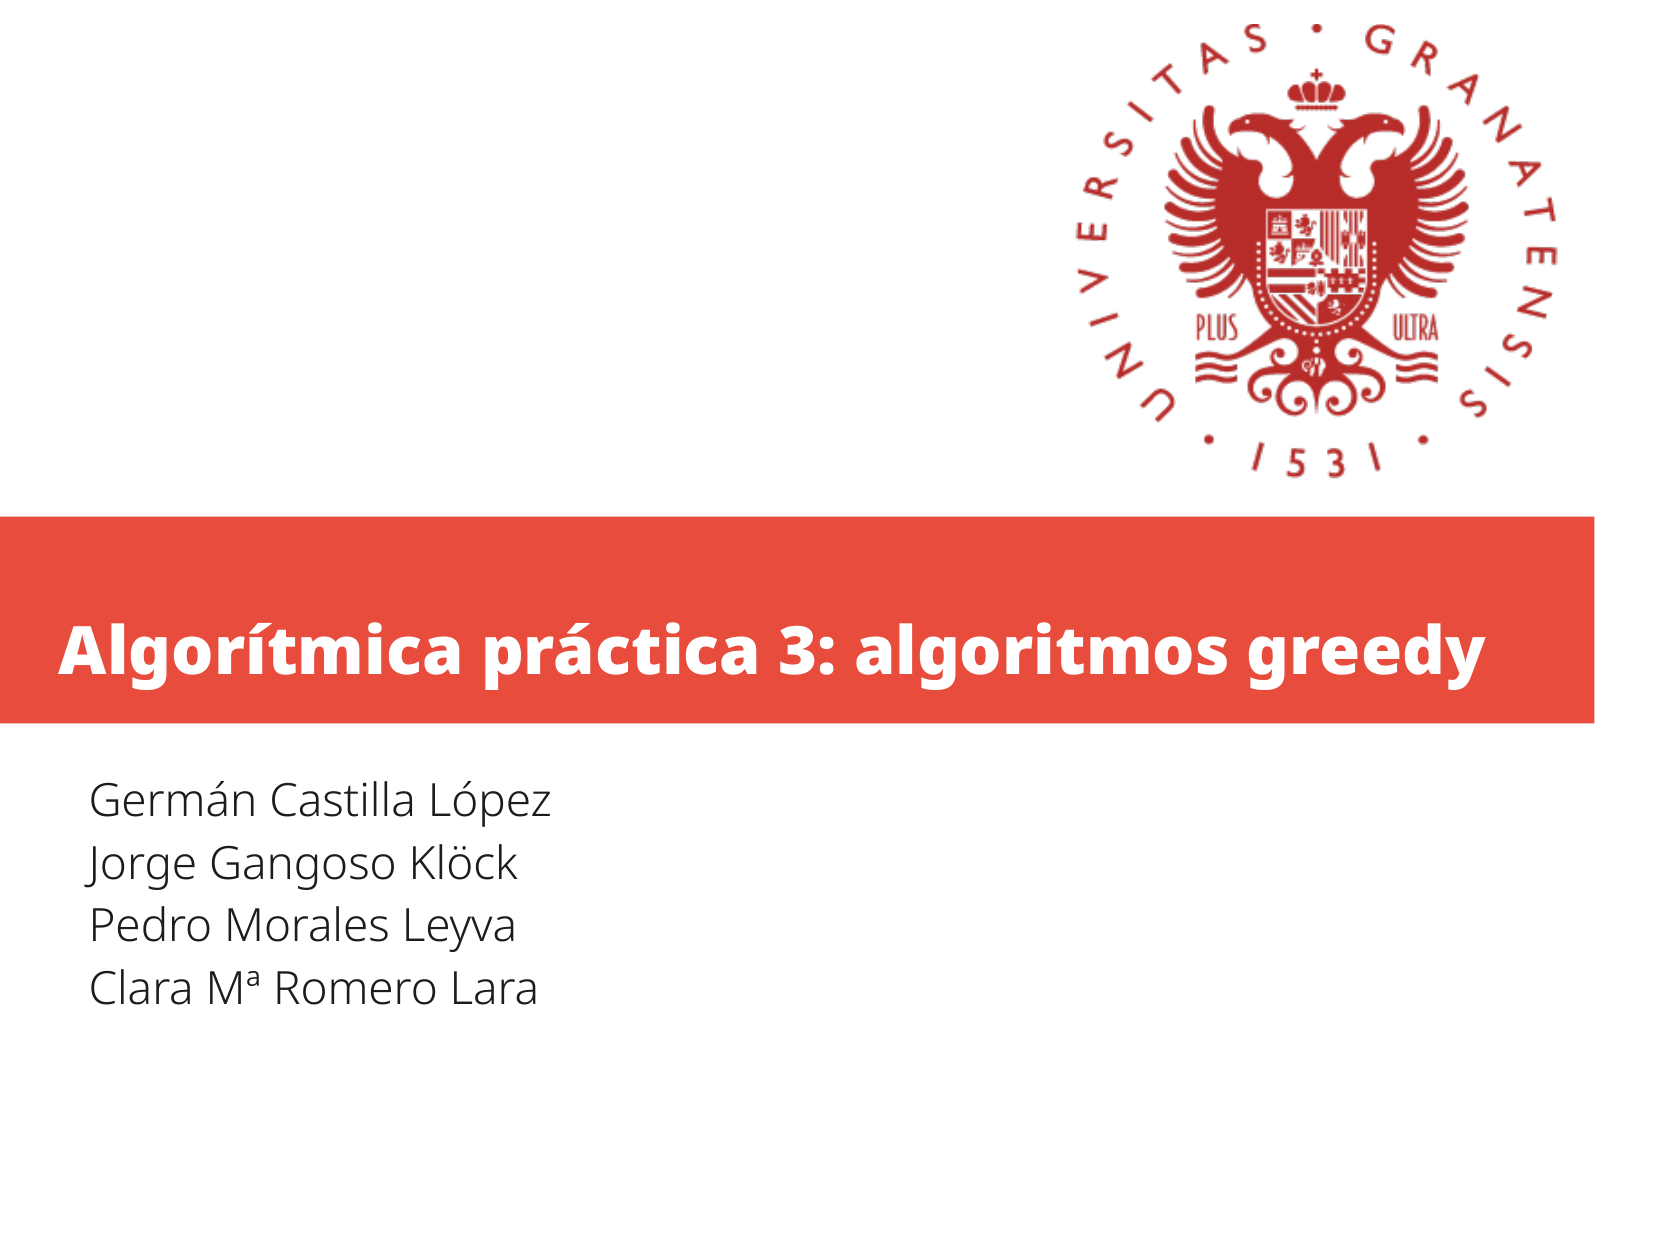

# Algorítmica práctica 3: algoritmos greedy
Germán Castilla López
Jorge Gangoso Klöck
Pedro Morales Leyva
Clara Mª Romero Lara